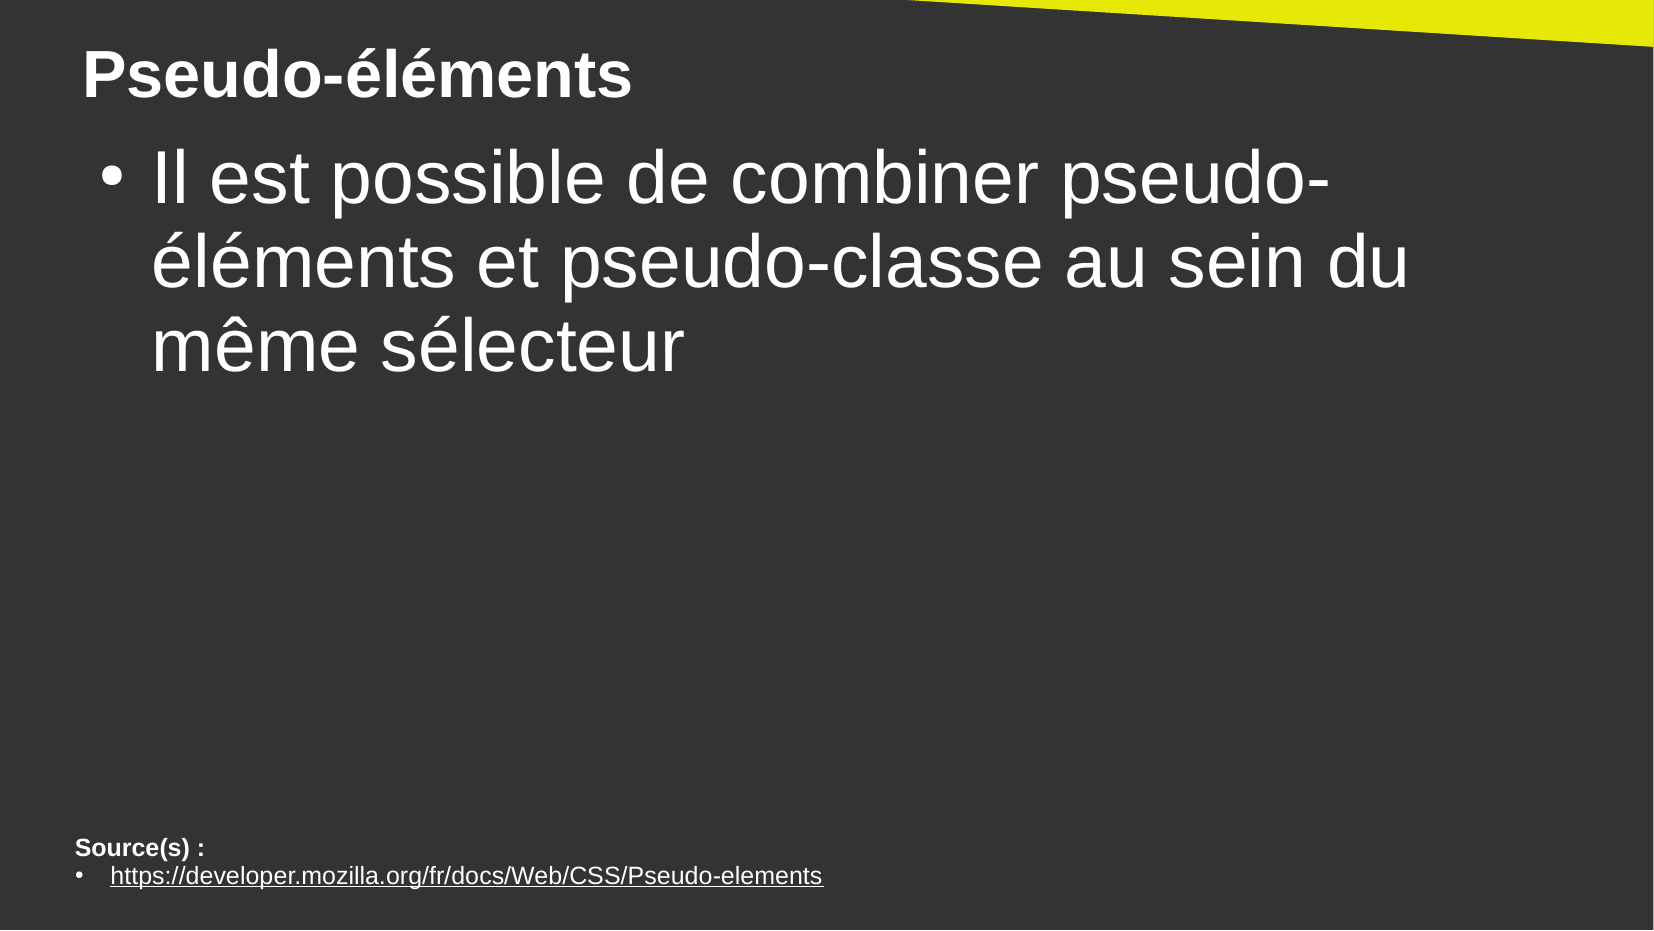

# Pseudo-éléments
Il est possible de combiner pseudo-éléments et pseudo-classe au sein du même sélecteur
Source(s) :
https://developer.mozilla.org/fr/docs/Web/CSS/Pseudo-elements